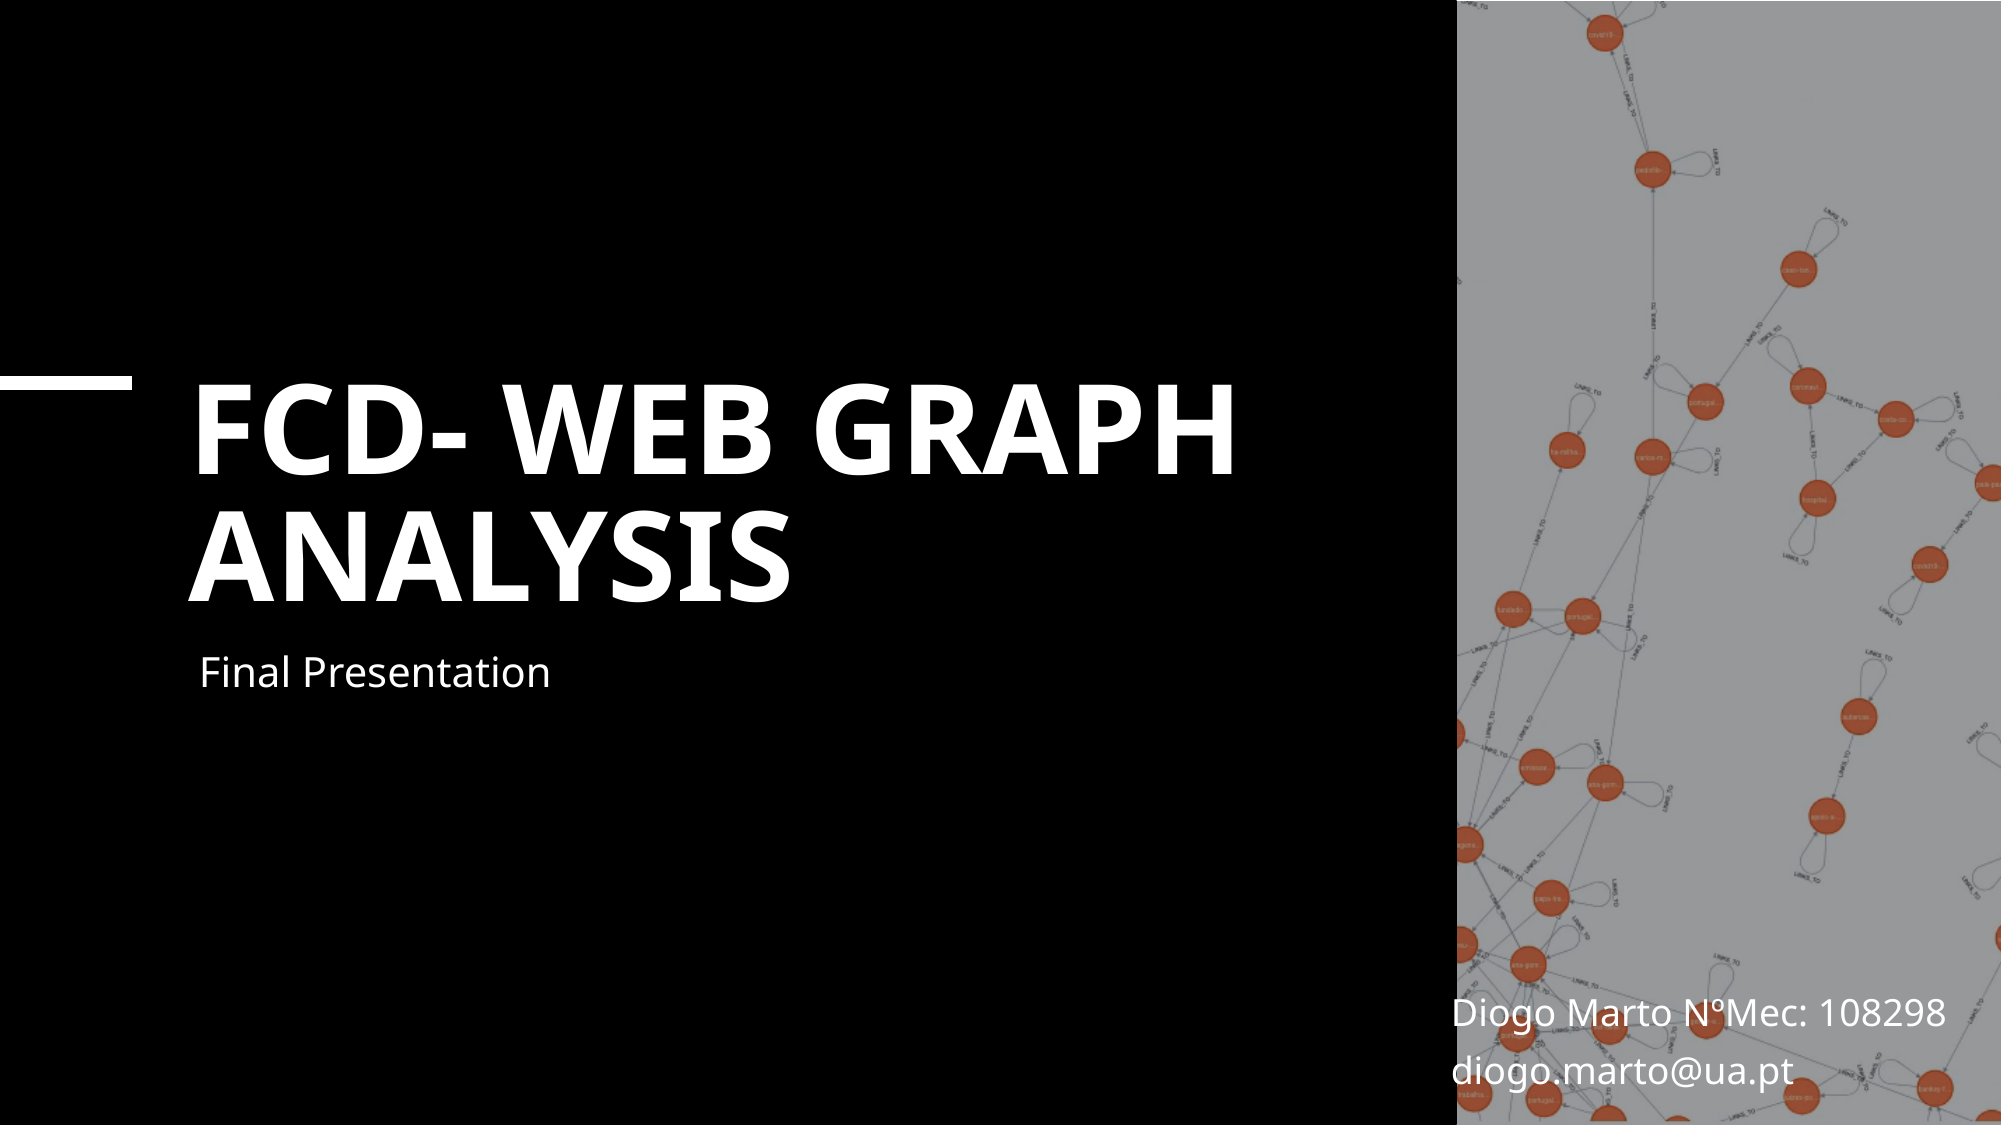

# FCD- Web Graph Analysis
Final Presentation
Diogo Marto NºMec: 108298
diogo.marto@ua.pt